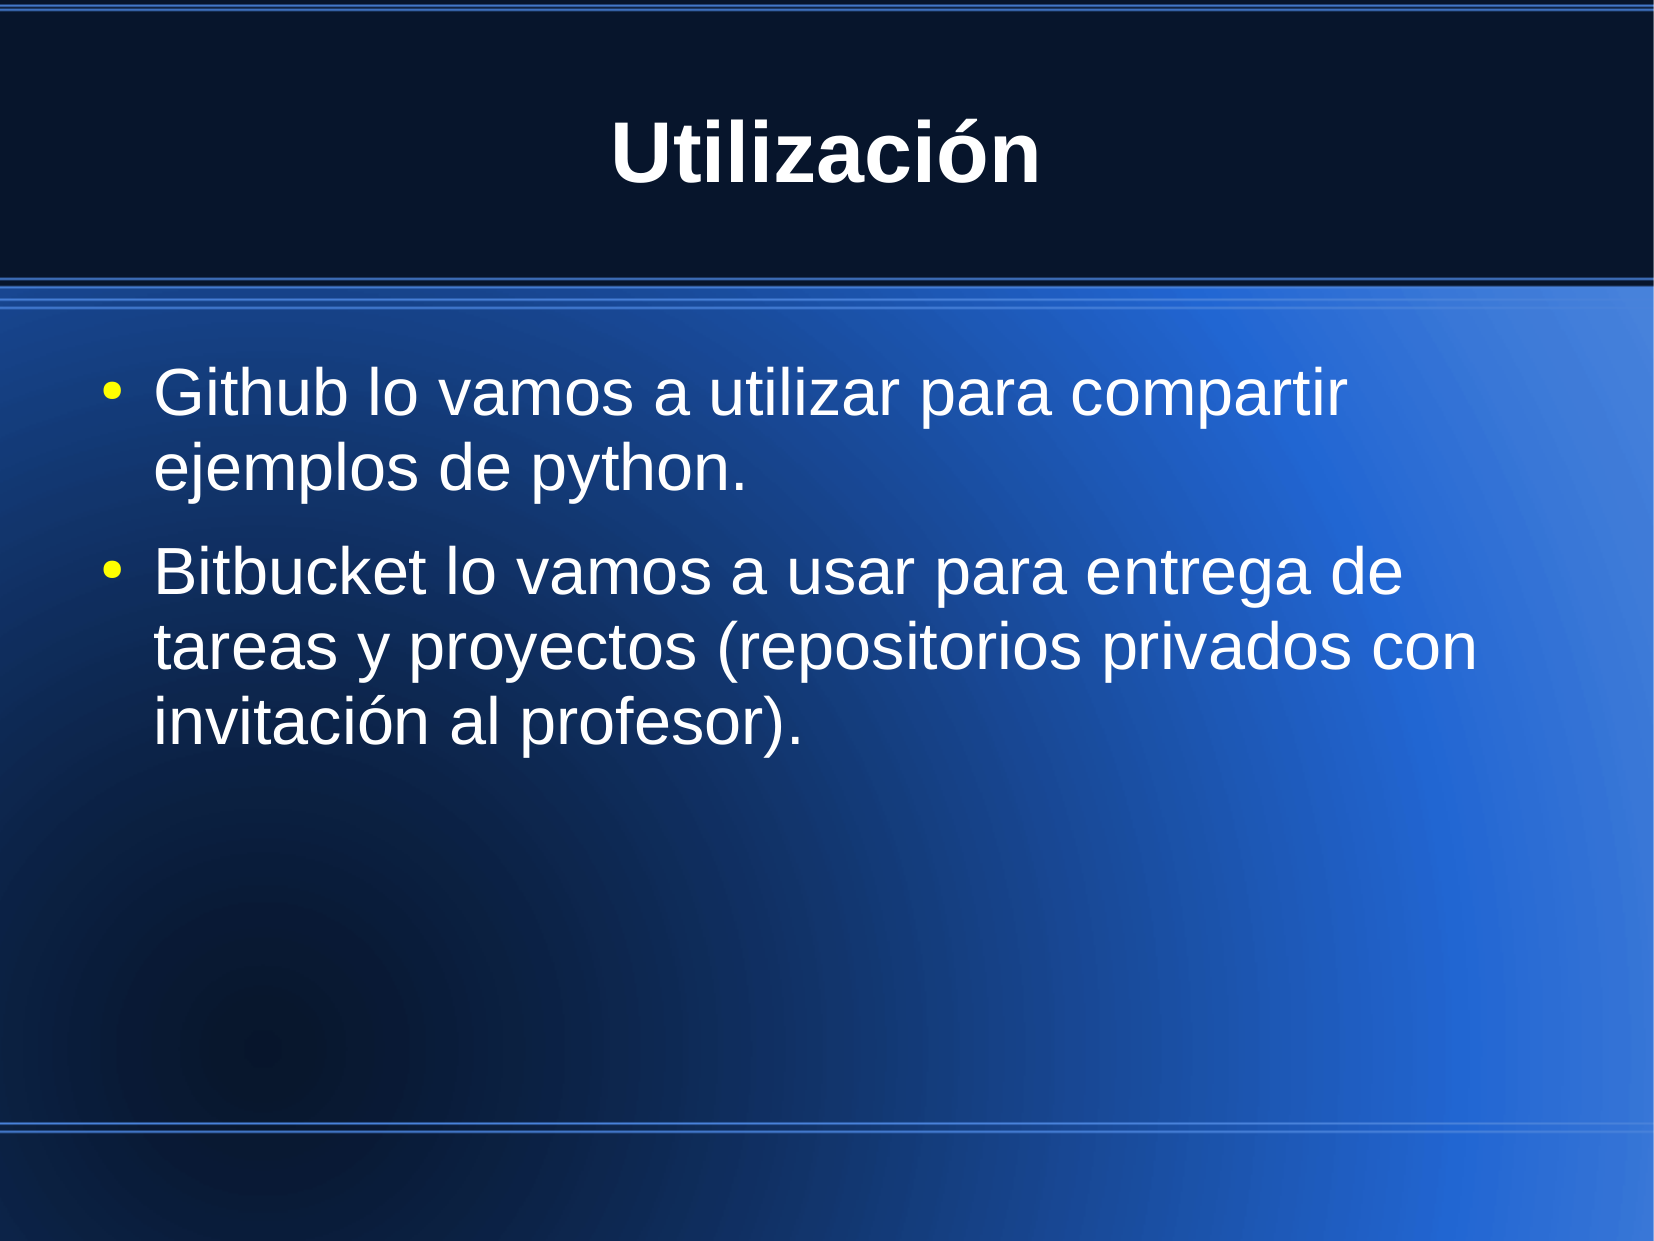

# Utilización
Github lo vamos a utilizar para compartir ejemplos de python.
Bitbucket lo vamos a usar para entrega de tareas y proyectos (repositorios privados con invitación al profesor).